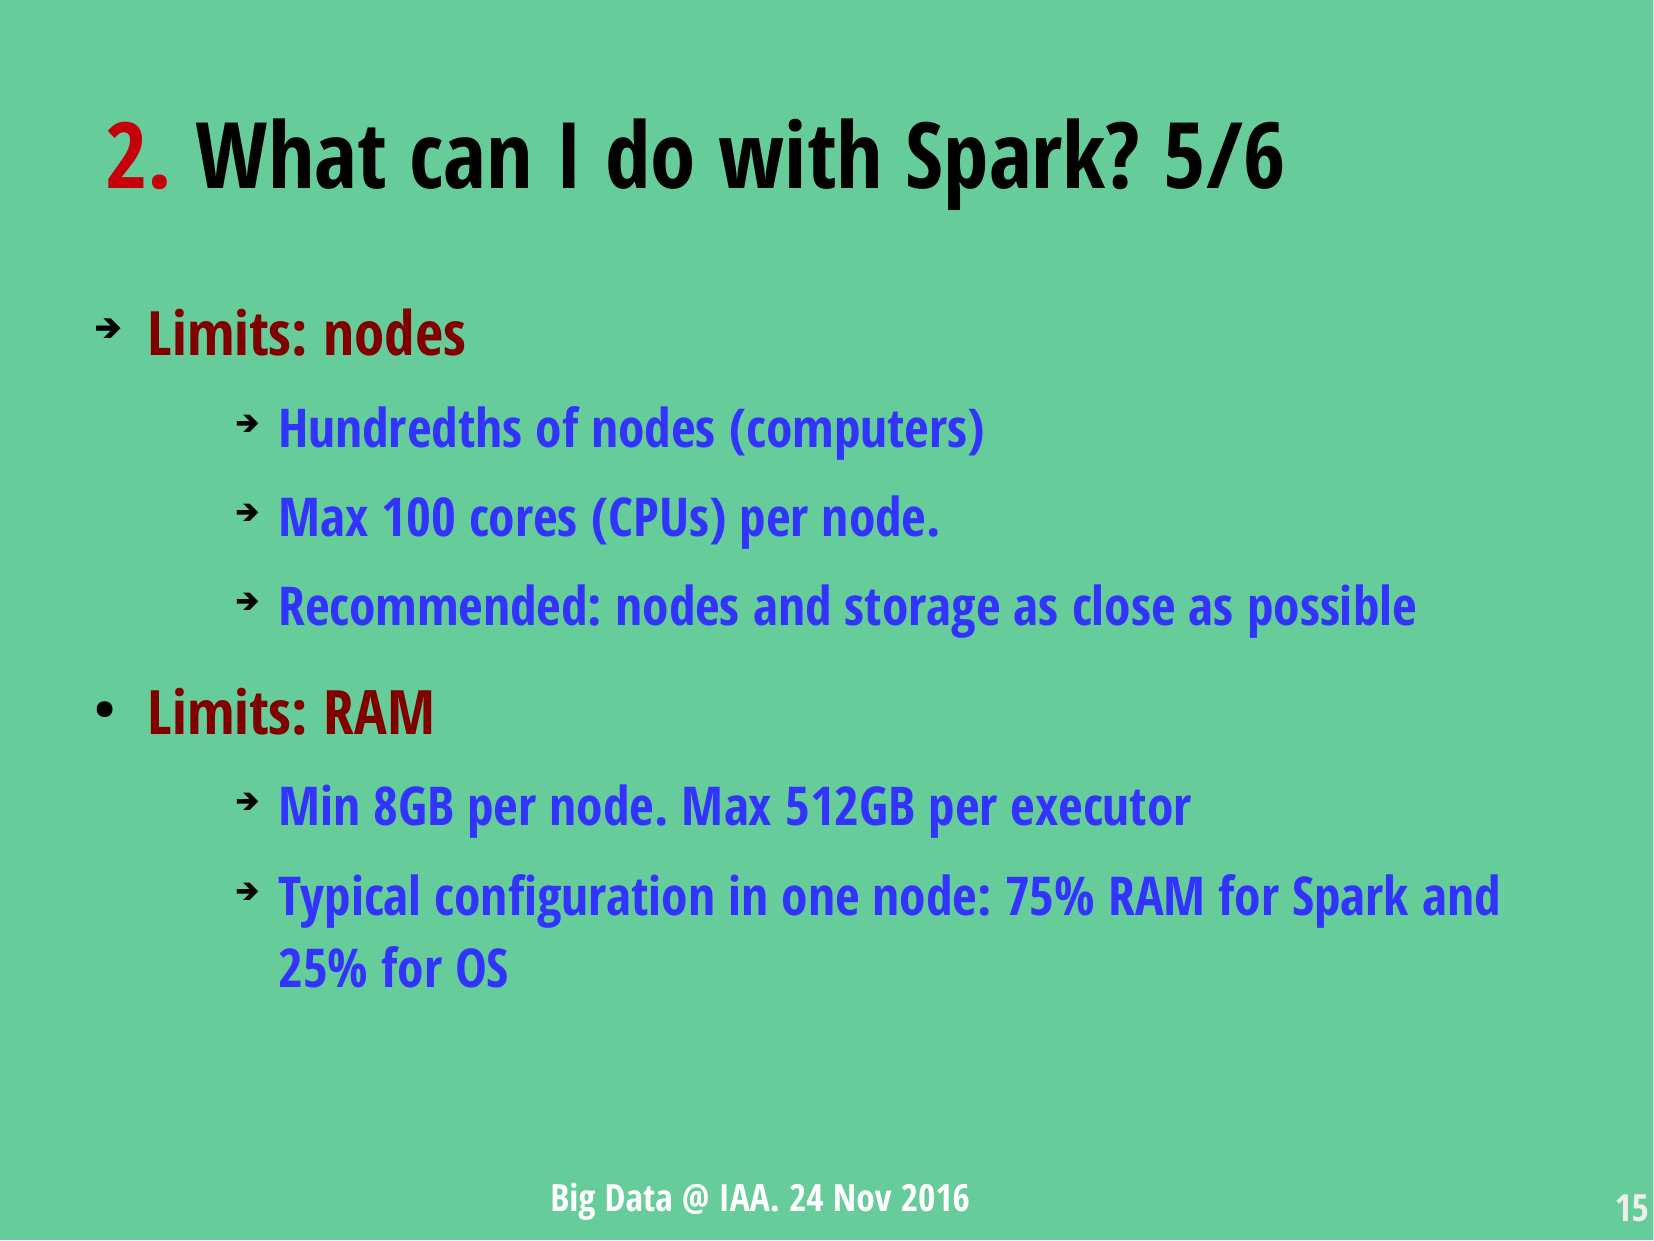

# 2. What can I do with Spark? 5/6
Limits: nodes
Hundredths of nodes (computers)
Max 100 cores (CPUs) per node.
Recommended: nodes and storage as close as possible
Limits: RAM
Min 8GB per node. Max 512GB per executor
Typical configuration in one node: 75% RAM for Spark and 25% for OS
Big Data @ IAA. 24 Nov 2016
15